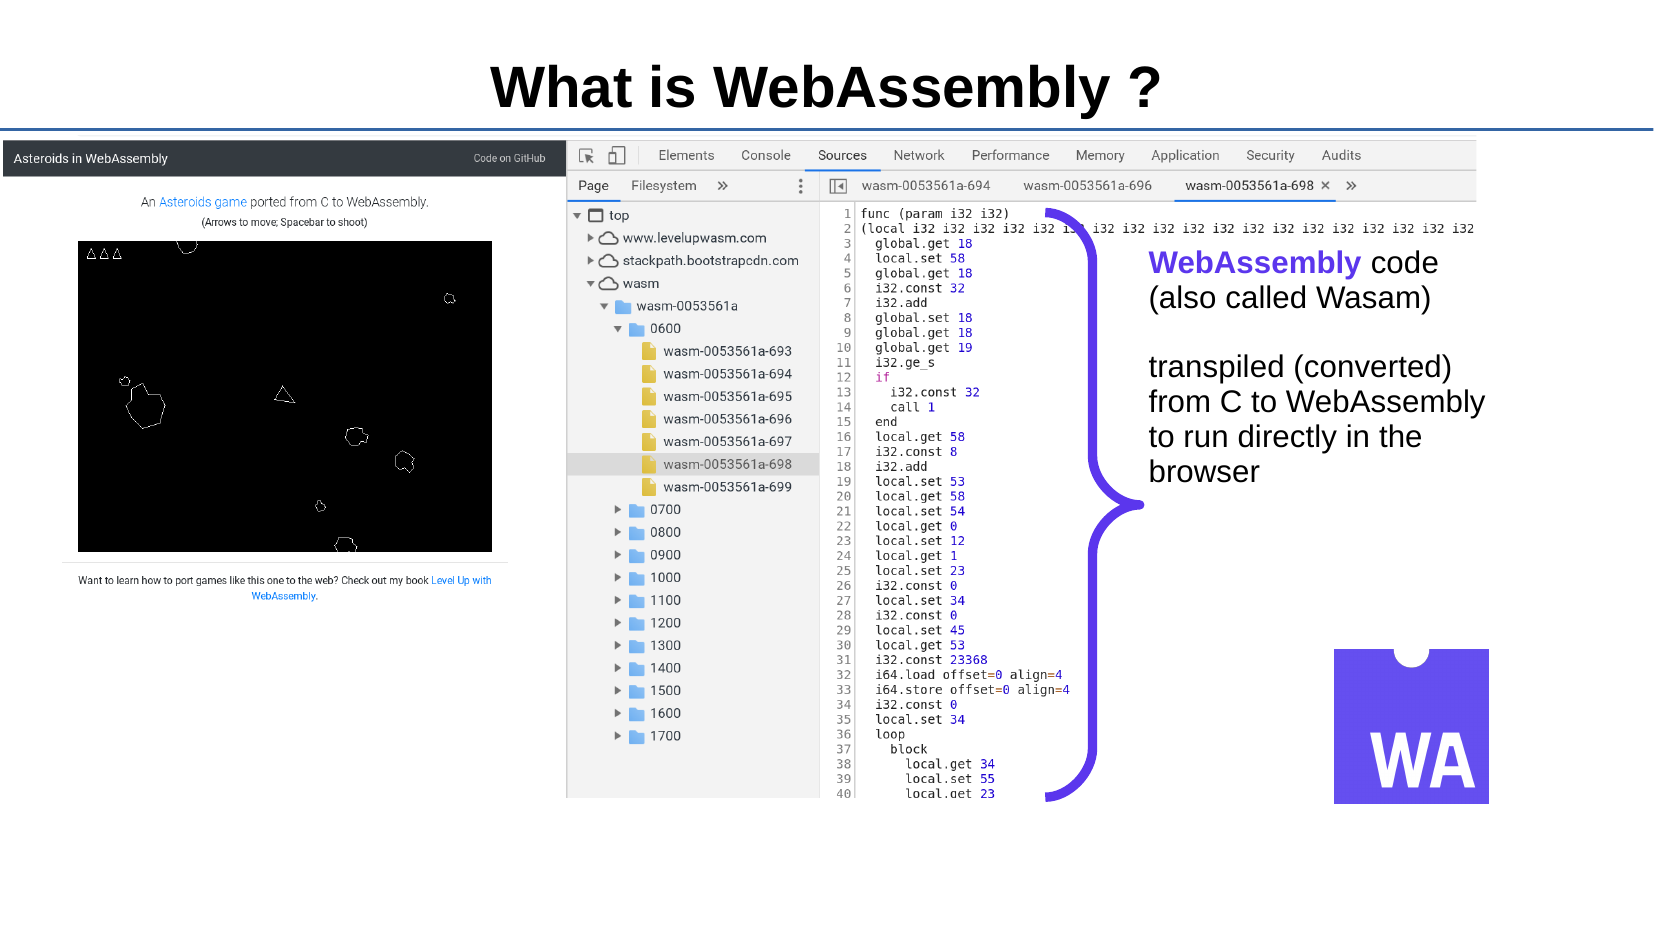

What is WebAssembly ?
WebAssembly code
(also called Wasam)
transpiled (converted) from C to WebAssembly to run directly in the browser